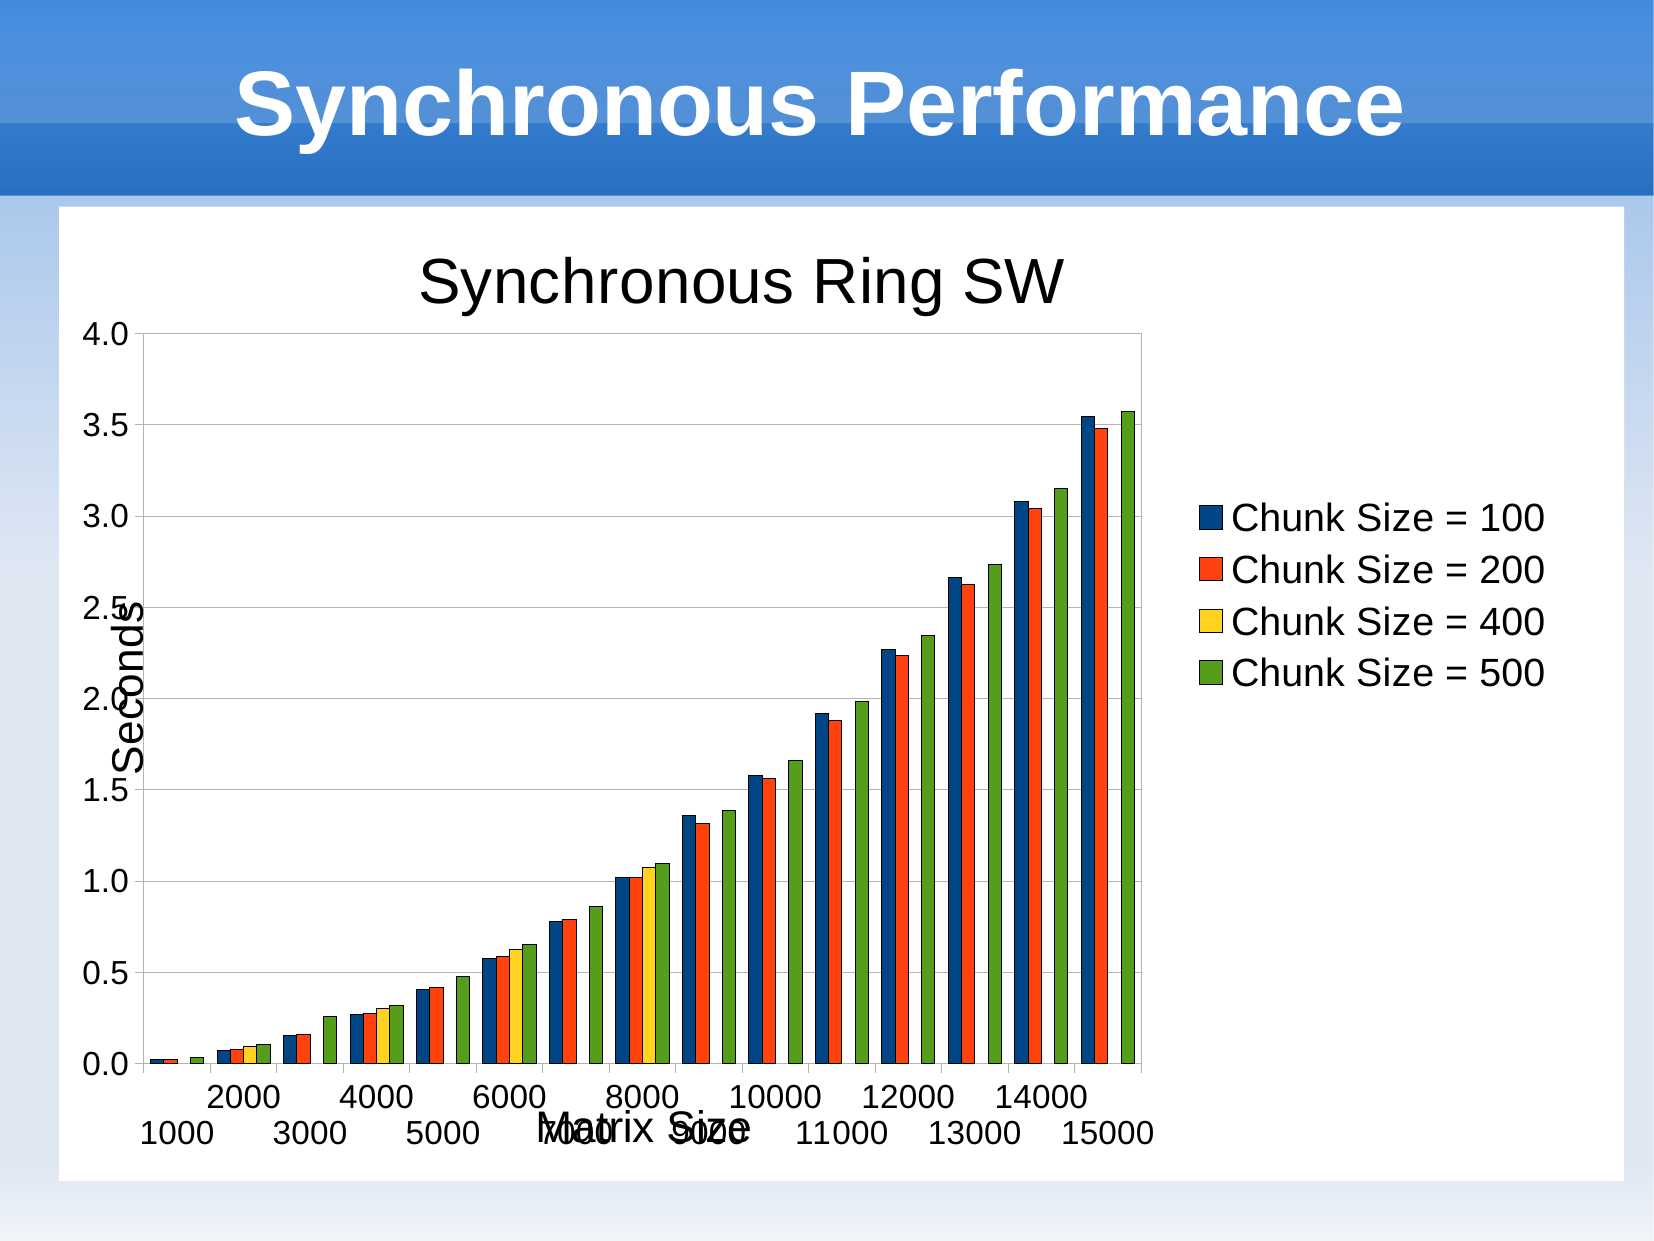

# Synchronous Performance
### Chart: Synchronous Ring SW
| Category | Chunk Size = 100 | Chunk Size = 200 | Chunk Size = 400 | Chunk Size = 500 |
|---|---|---|---|---|
| 1000 | 0.020356 | 0.023714 | None | 0.033051 |
| 2000 | 0.072135 | 0.0781 | 0.093515 | 0.102804 |
| 3000 | 0.152643 | 0.161728 | None | 0.256594 |
| 4000 | 0.266361 | 0.27525 | 0.301742 | 0.319995 |
| 5000 | 0.407455 | 0.416622 | None | 0.476887 |
| 6000 | 0.576989 | 0.5891 | 0.627502 | 0.650922 |
| 7000 | 0.780336 | 0.78853 | None | 0.863387 |
| 8000 | 1.017995 | 1.019992 | 1.073005 | 1.09671 |
| 9000 | 1.361065 | 1.317661 | None | 1.385043 |
| 10000 | 1.576793 | 1.563807 | None | 1.658294 |
| 11000 | 1.915951 | 1.880185 | None | 1.986628 |
| 12000 | 2.272222 | 2.236543 | None | 2.344226 |
| 13000 | 2.66263 | 2.628066 | None | 2.735601 |
| 14000 | 3.082524 | 3.040637 | None | 3.1528 |
| 15000 | 3.545044 | 3.479696 | None | 3.572735 |